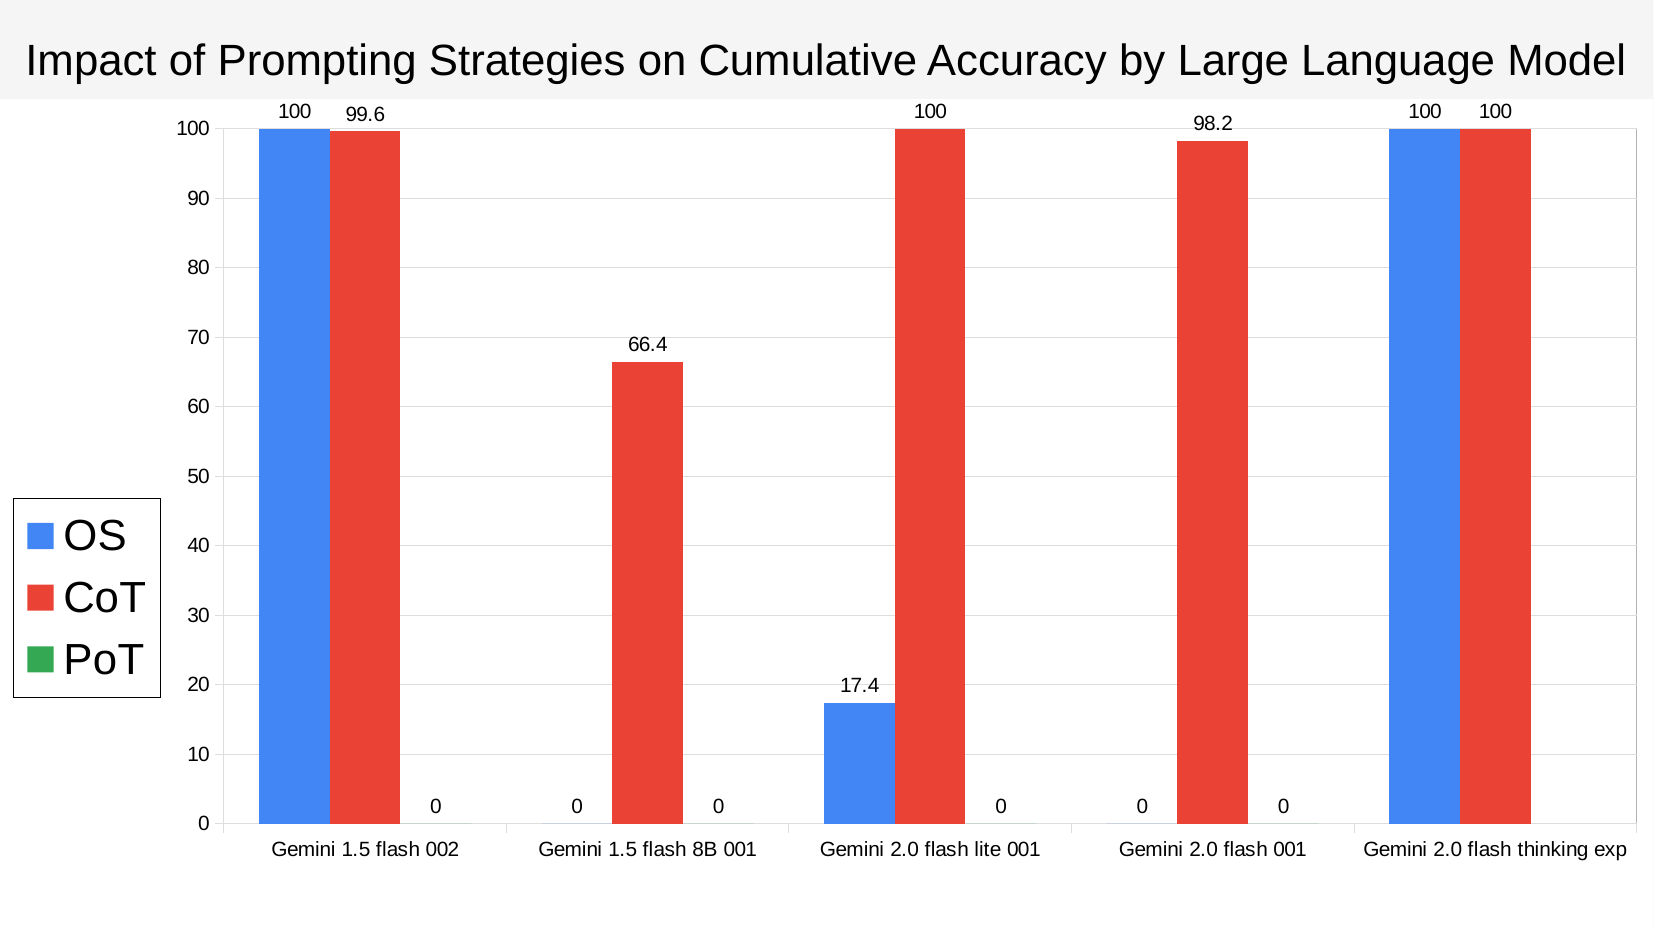

# q104
Impact of Prompting Strategies on Cumulative Accuracy by Large Language Model
### Chart
| Category | OS | CoT | PoT |
|---|---|---|---|
| Gemini 1.5 flash 002 | 100.0 | 99.6 | 0.0 |
| Gemini 1.5 flash 8B 001 | 0.0 | 66.4 | 0.0 |
| Gemini 2.0 flash lite 001 | 17.4 | 100.0 | 0.0 |
| Gemini 2.0 flash 001 | 0.0 | 98.2 | 0.0 |
| Gemini 2.0 flash thinking exp | 100.0 | 100.0 | None |